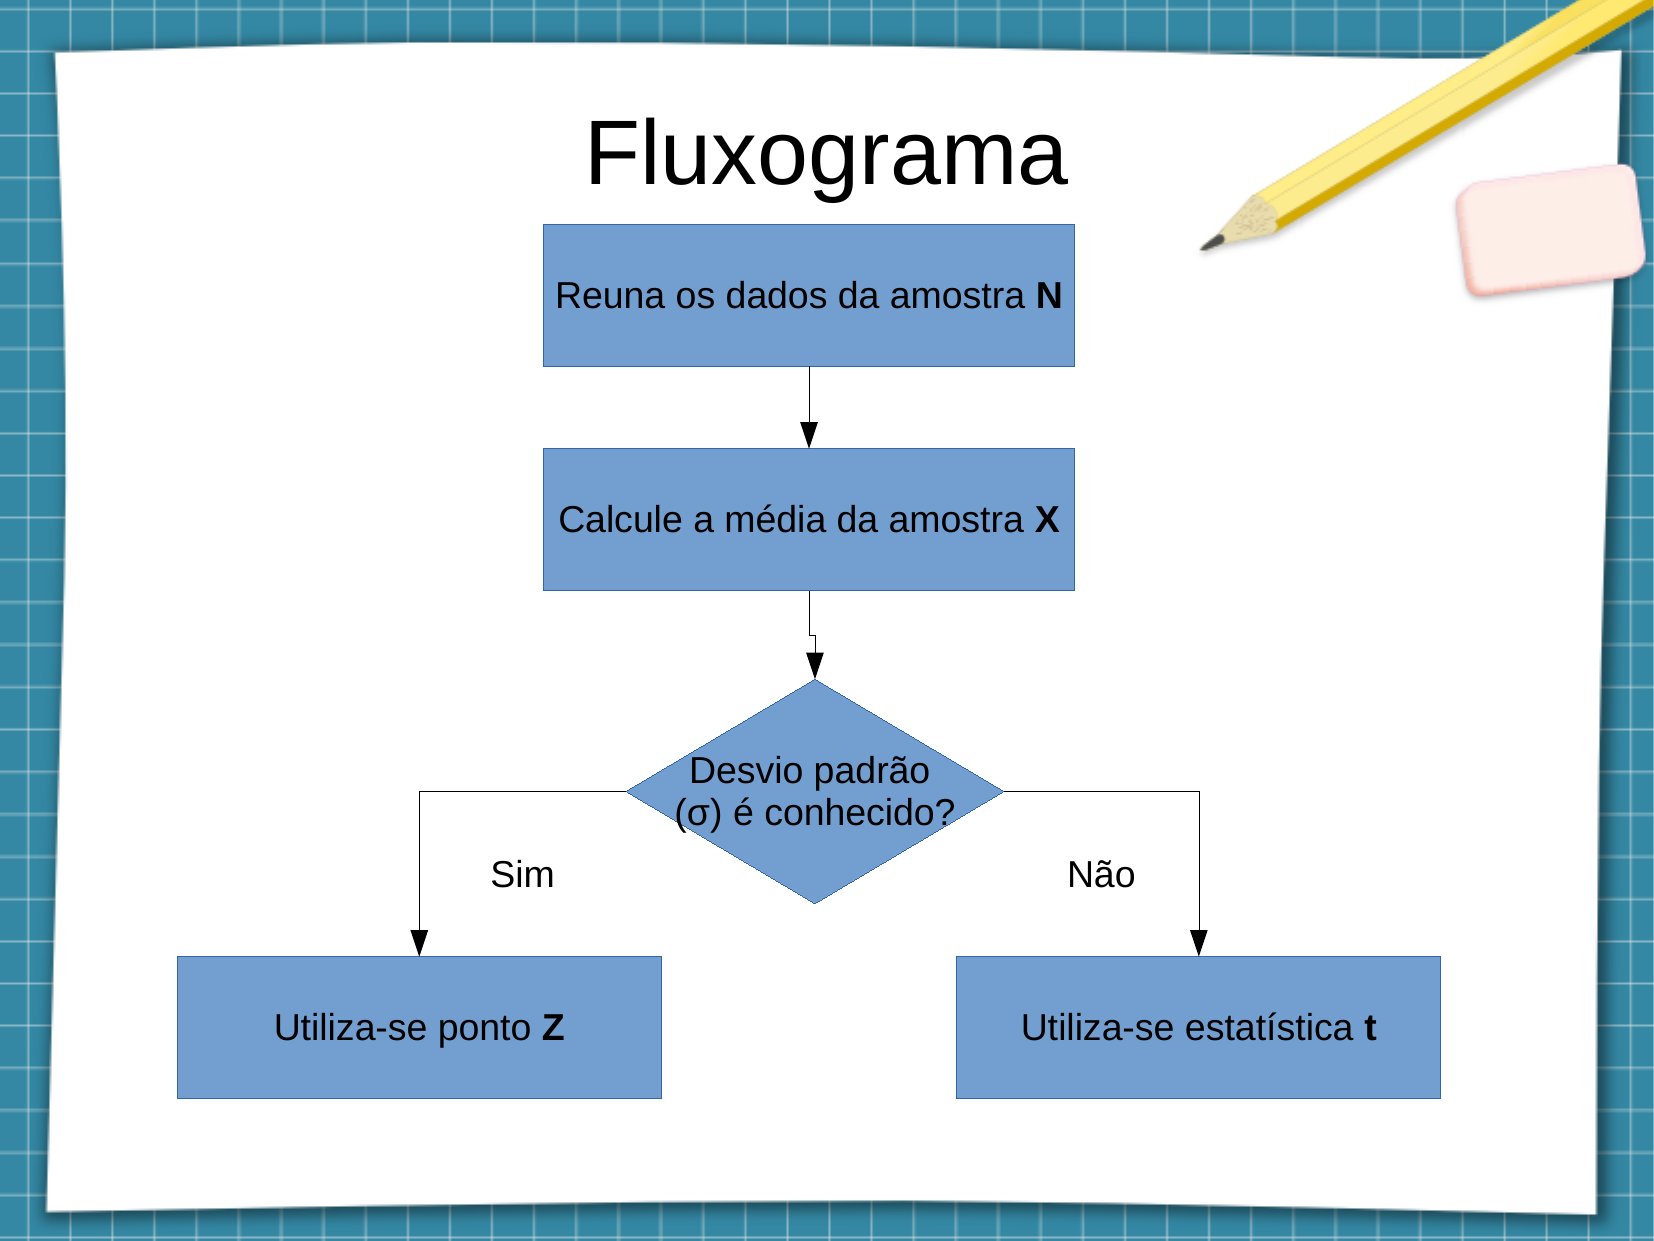

# Fluxograma
Reuna os dados da amostra N
Calcule a média da amostra X
Desvio padrão
(σ) é conhecido?
Utiliza-se ponto Z
Utiliza-se estatística t